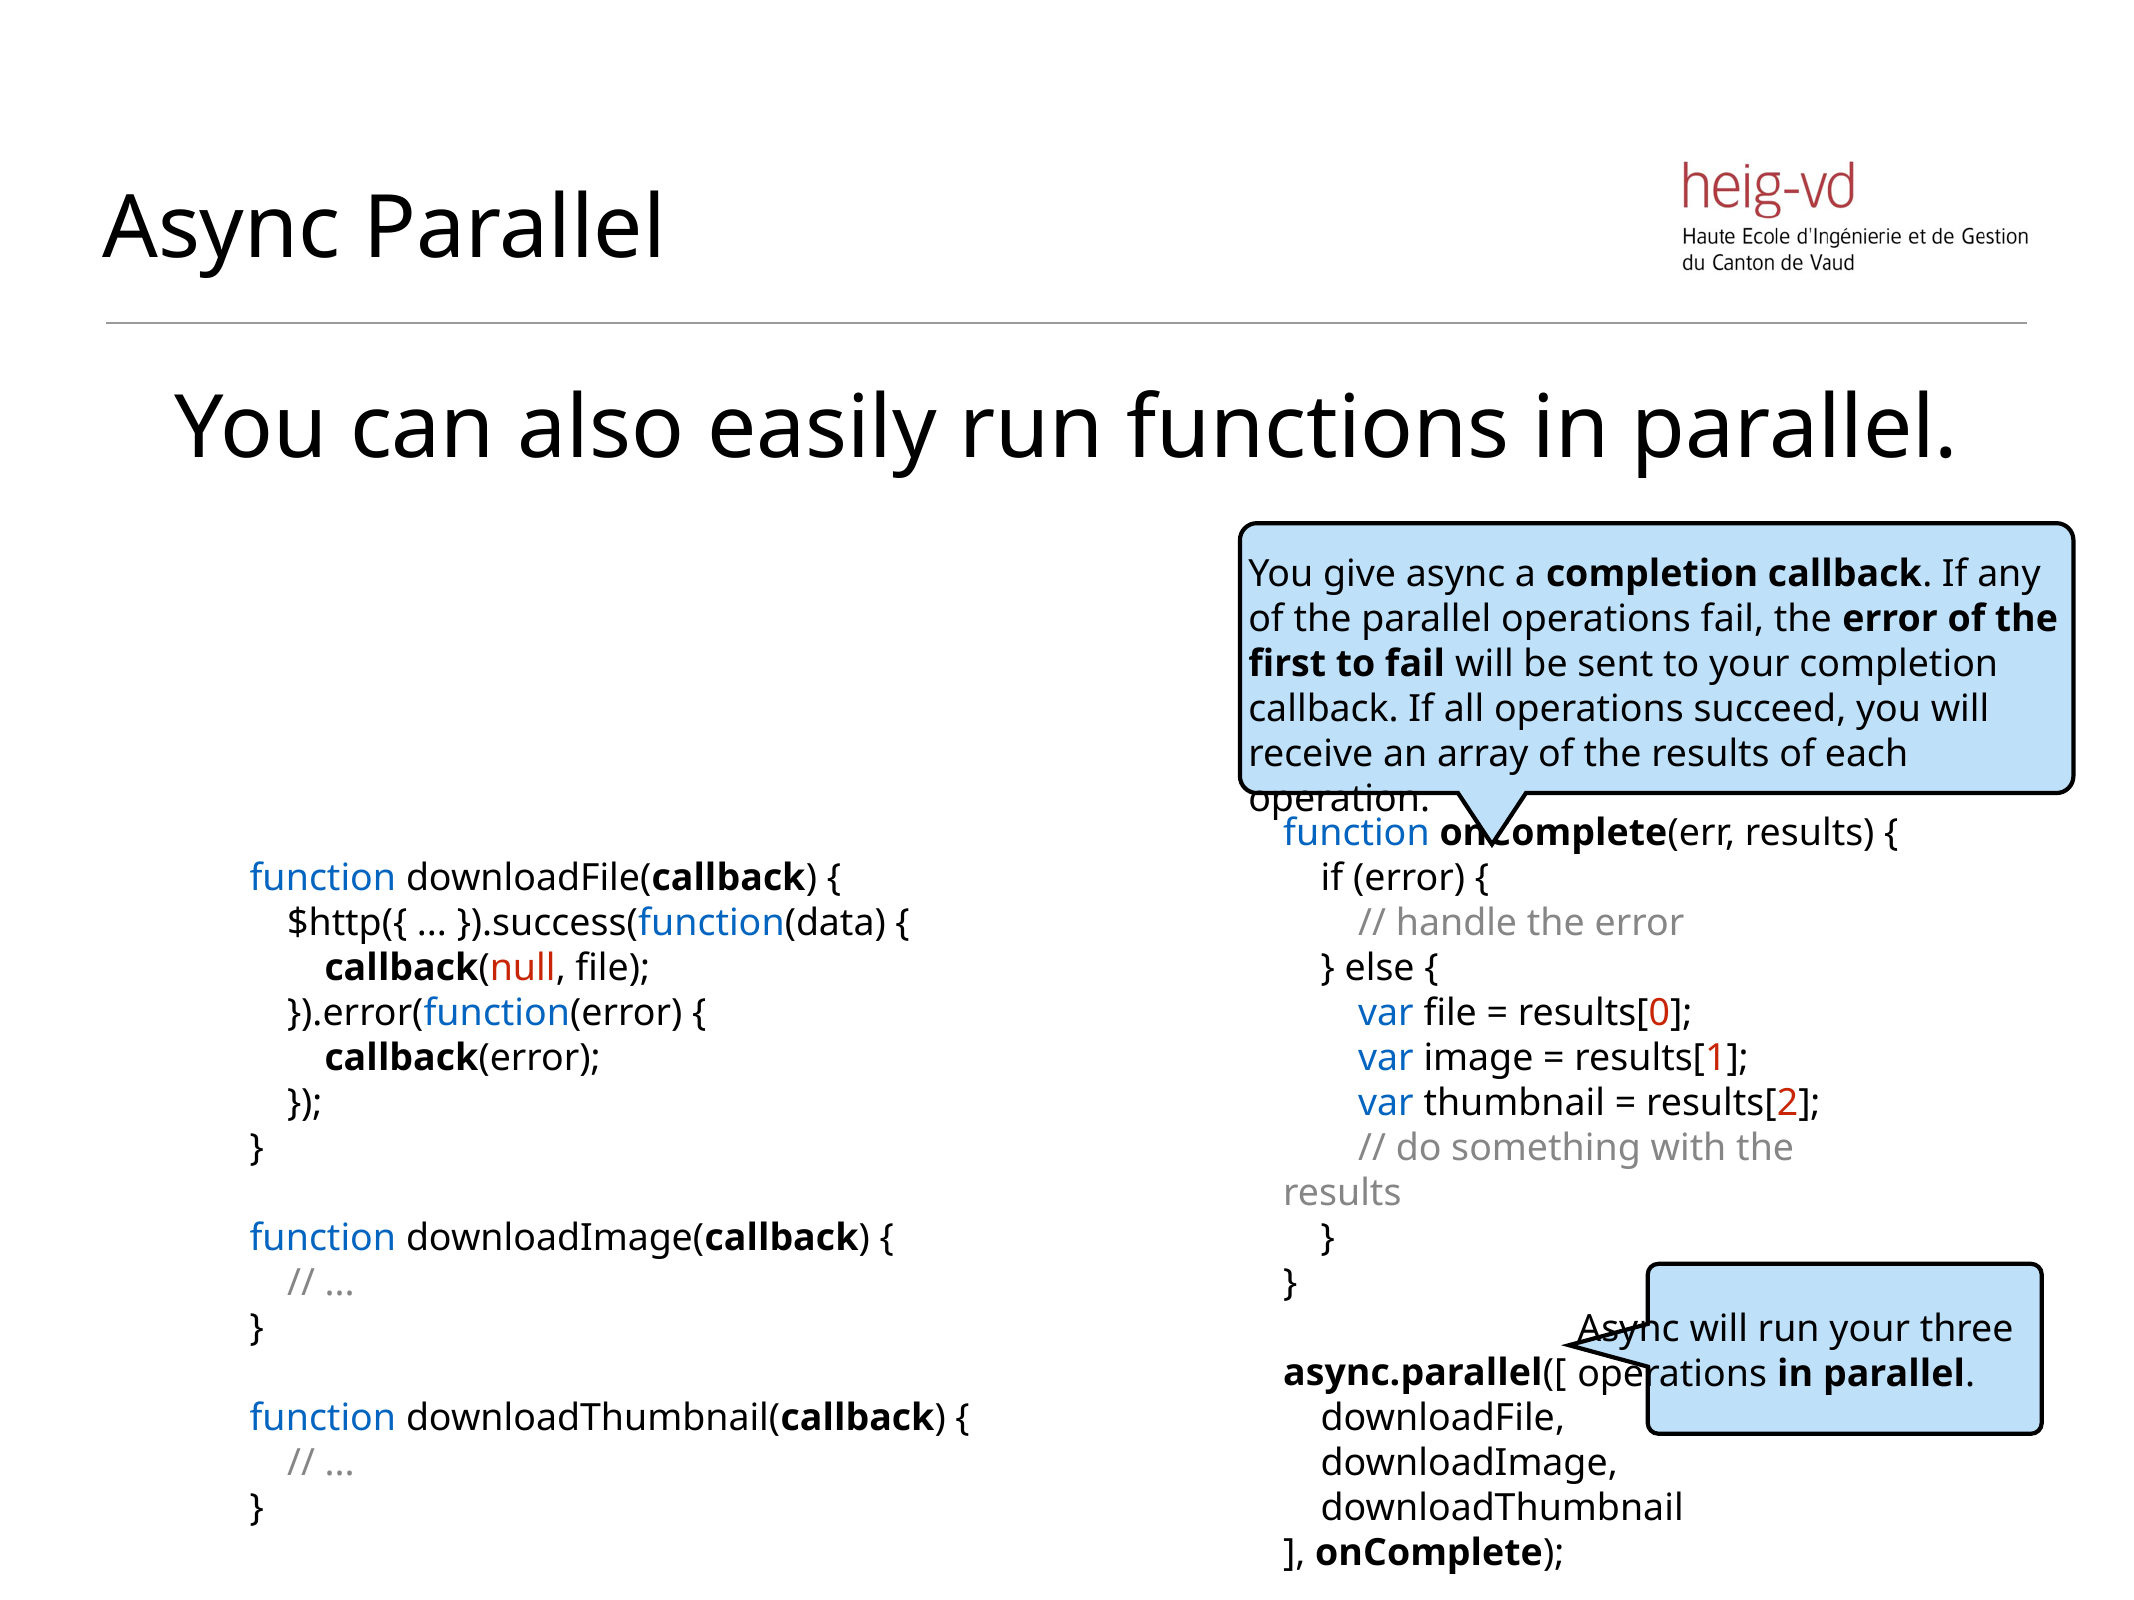

# Async Parallel
You can also easily run functions in parallel.
You give async a completion callback. If any of the parallel operations fail, the error of the first to fail will be sent to your completion callback. If all operations succeed, you will receive an array of the results of each operation.
function onComplete(err, results) {
if (error) {
// handle the error
} else {
var file = results[0];
var image = results[1];
var thumbnail = results[2];
// do something with the results
}
}
async.parallel([
downloadFile,
downloadImage,
downloadThumbnail
], onComplete);
function downloadFile(callback) {
$http({ ... }).success(function(data) {
callback(null, file);
}).error(function(error) {
callback(error);
});
}
function downloadImage(callback) {
// ...
}
function downloadThumbnail(callback) {
// ...
}
Async will run your three operations in parallel.